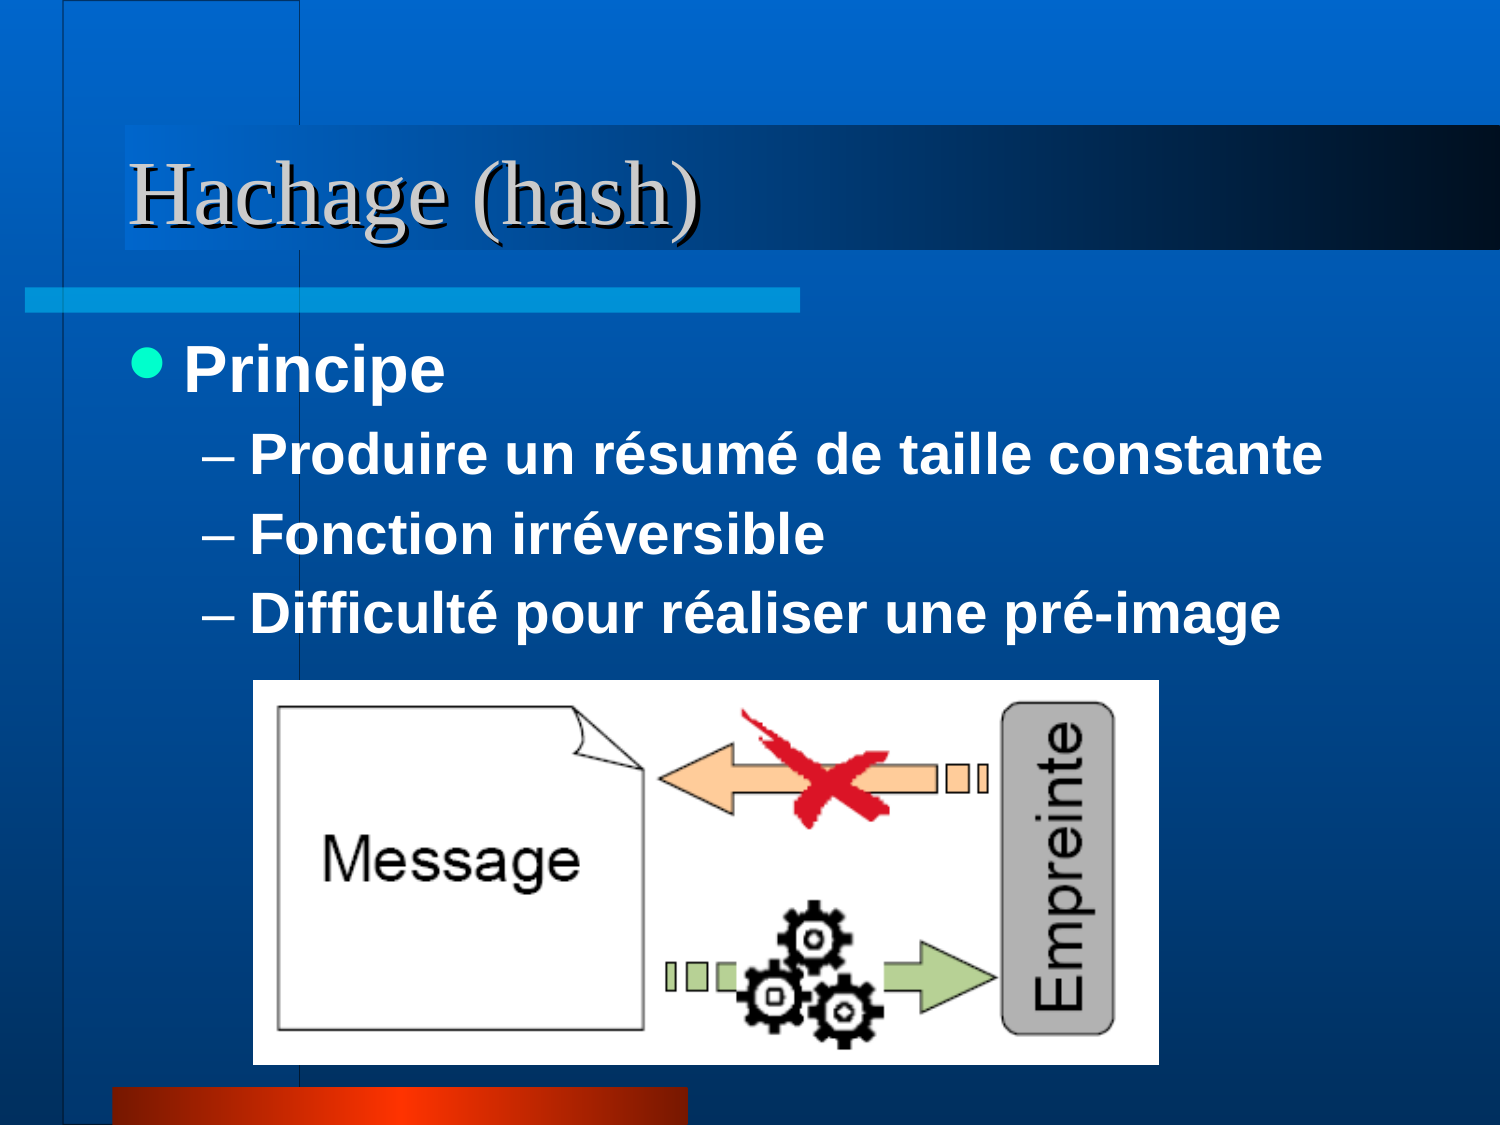

# Hachage (hash)
Principe
Produire un résumé de taille constante
Fonction irréversible
Difficulté pour réaliser une pré-image